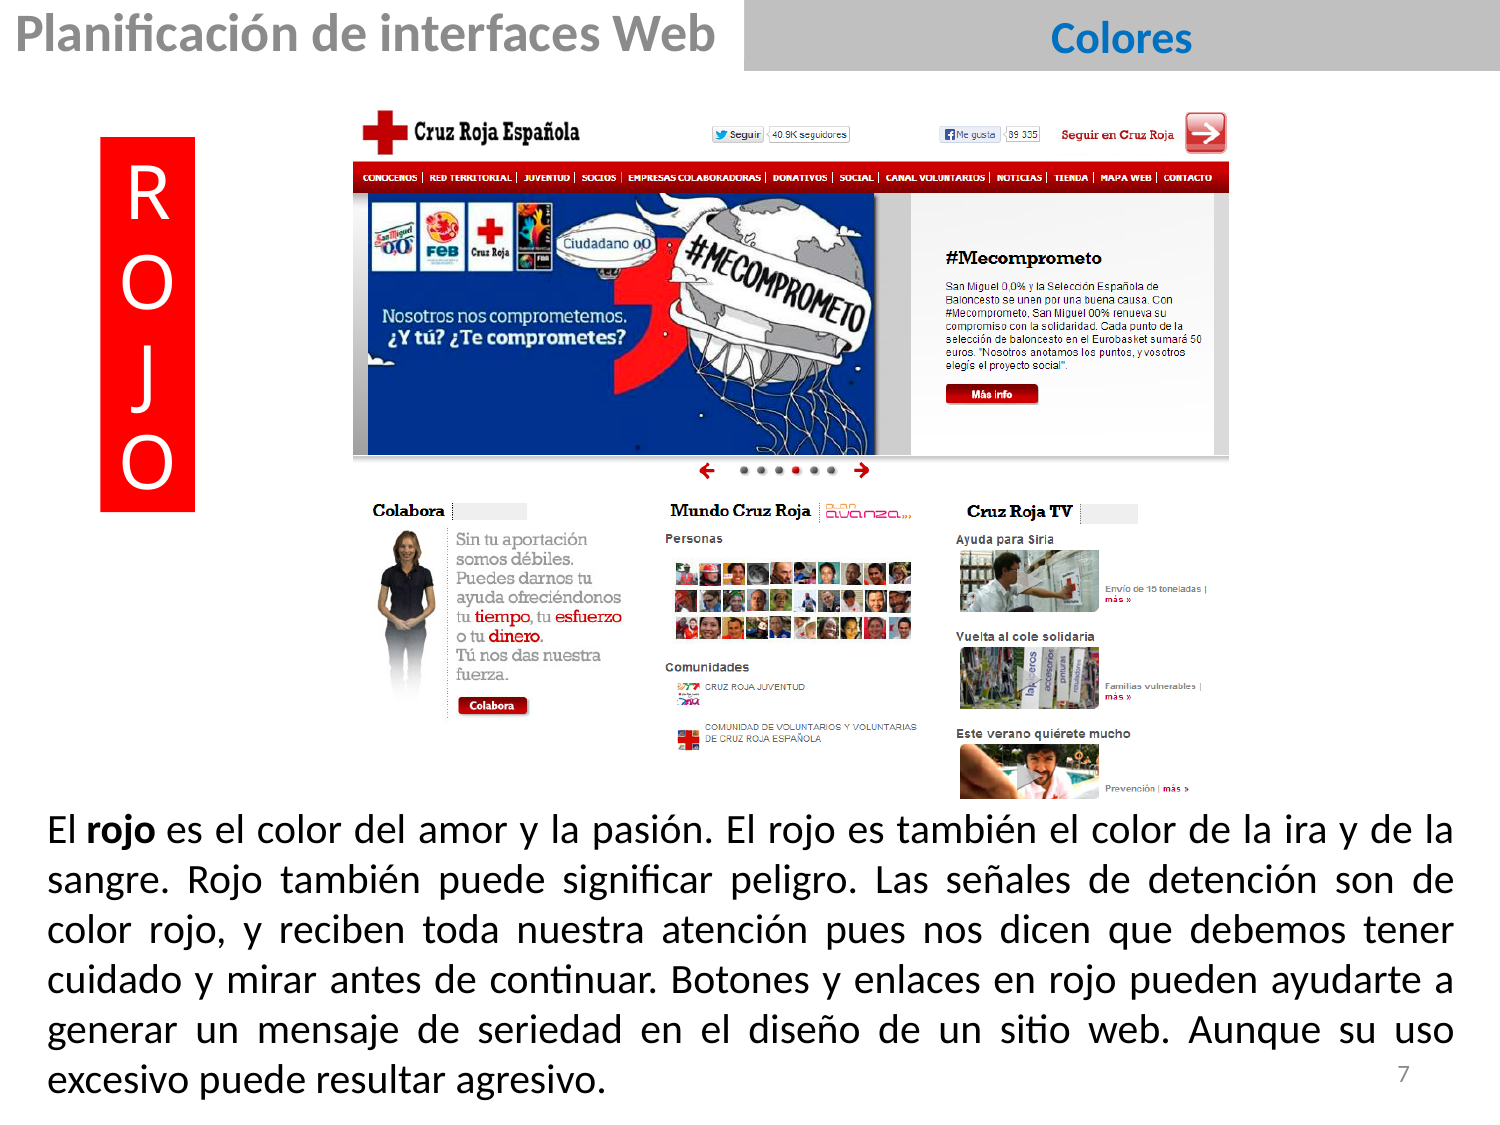

Planificación de interfaces Web
Colores
ROJO
# El rojo es el color del amor y la pasión. El rojo es también el color de la ira y de la sangre. Rojo también puede significar peligro. Las señales de detención son de color rojo, y reciben toda nuestra atención pues nos dicen que debemos tener cuidado y mirar antes de continuar. Botones y enlaces en rojo pueden ayudarte a generar un mensaje de seriedad en el diseño de un sitio web. Aunque su uso excesivo puede resultar agresivo.